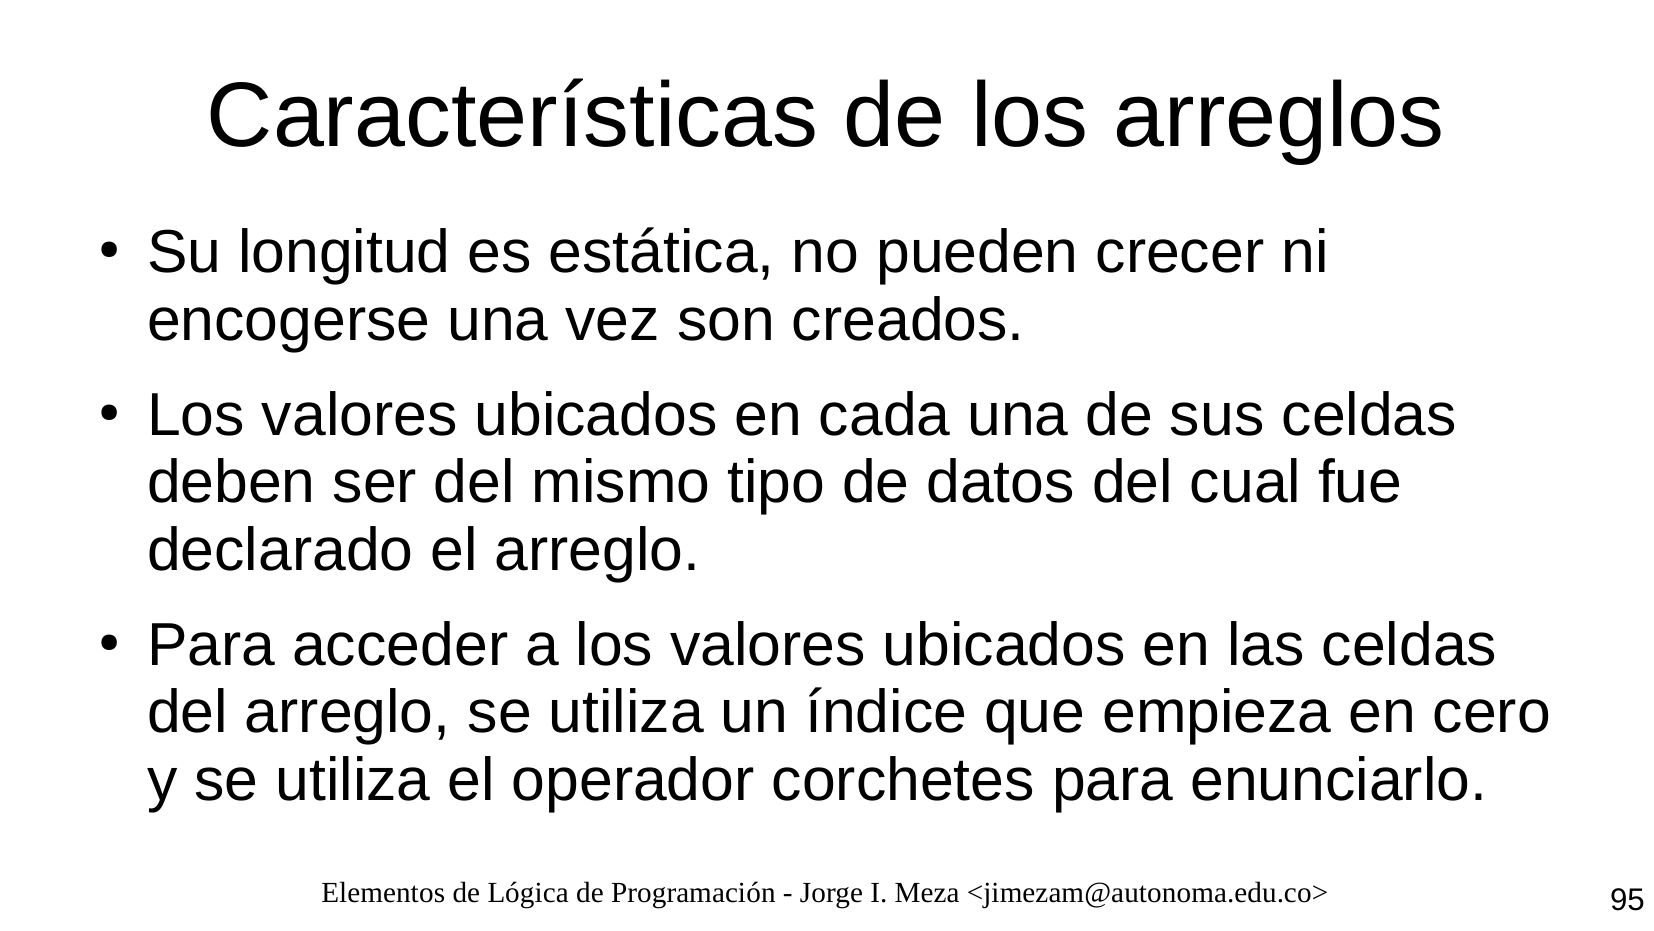

# Características de los arreglos
Su longitud es estática, no pueden crecer ni encogerse una vez son creados.
Los valores ubicados en cada una de sus celdas deben ser del mismo tipo de datos del cual fue declarado el arreglo.
Para acceder a los valores ubicados en las celdas del arreglo, se utiliza un índice que empieza en cero y se utiliza el operador corchetes para enunciarlo.
Elementos de Lógica de Programación - Jorge I. Meza <jimezam@autonoma.edu.co>